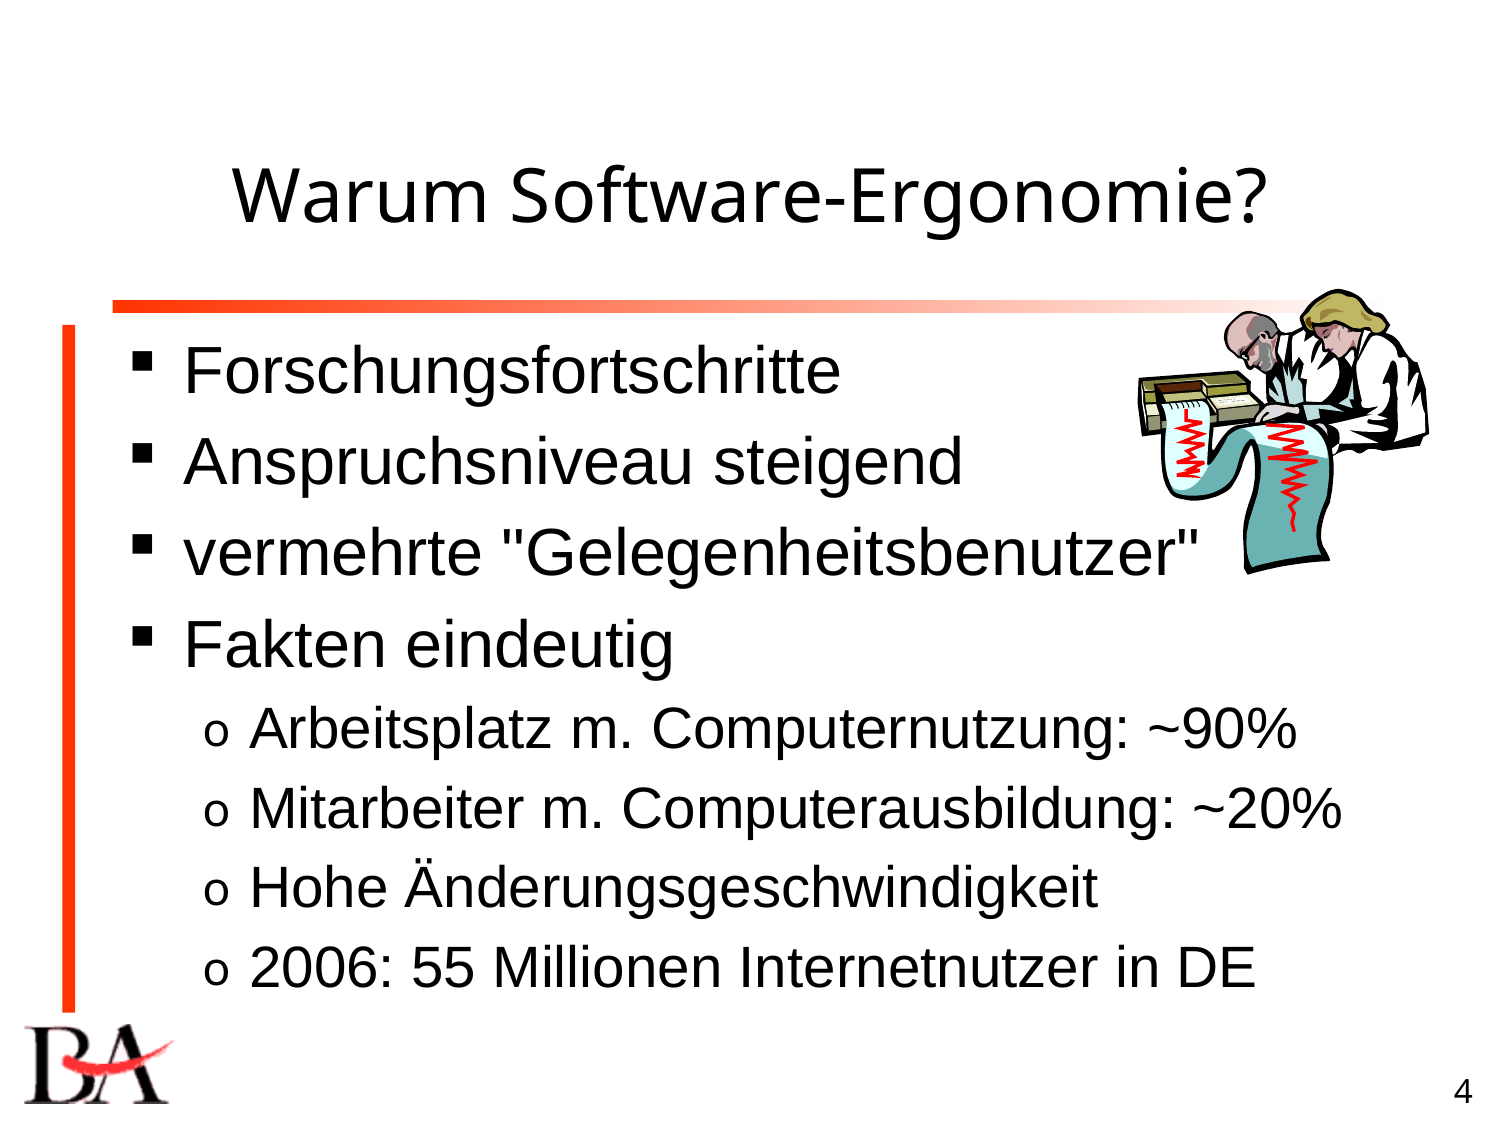

# Warum Software-Ergonomie?
Forschungsfortschritte
Anspruchsniveau steigend
vermehrte "Gelegenheitsbenutzer"
Fakten eindeutig
Arbeitsplatz m. Computernutzung: ~90%
Mitarbeiter m. Computerausbildung: ~20%
Hohe Änderungsgeschwindigkeit
2006: 55 Millionen Internetnutzer in DE